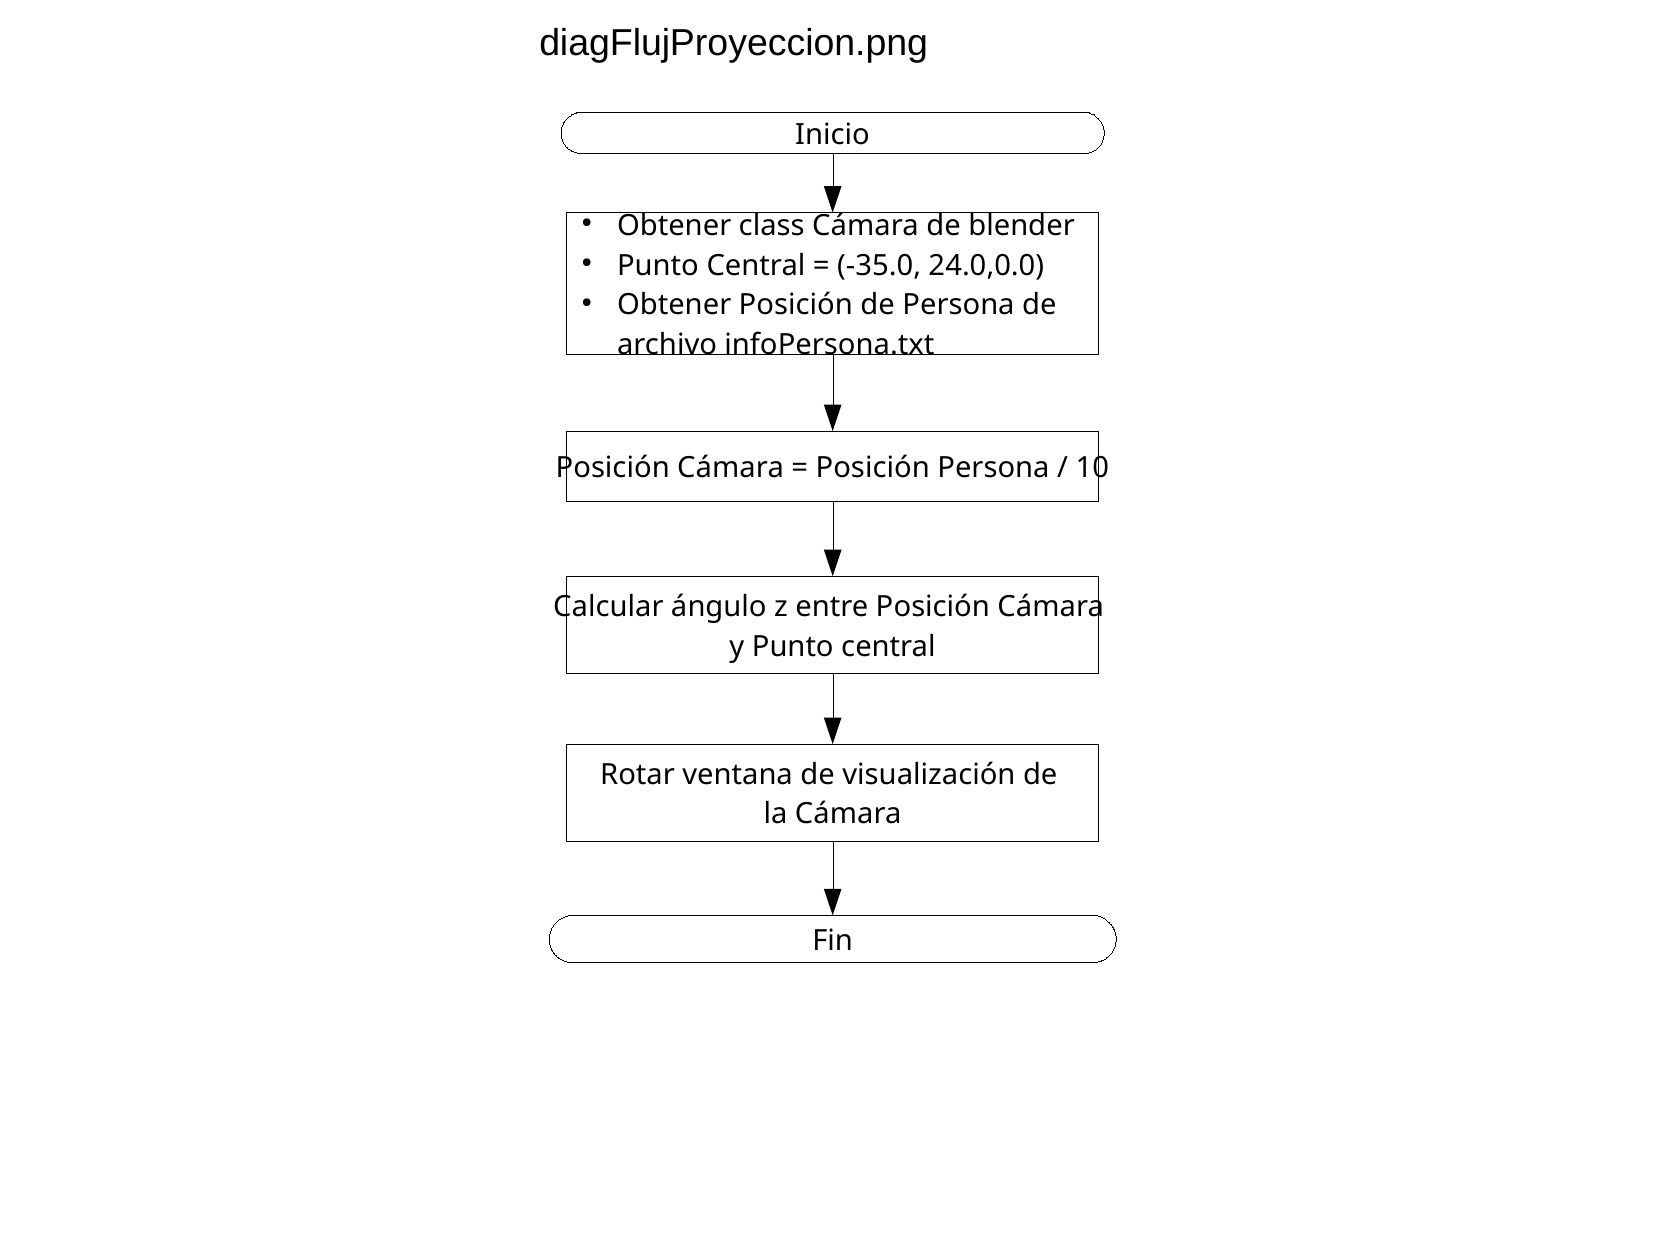

diagFlujProyeccion.png
Inicio
Obtener class Cámara de blender
Punto Central = (-35.0, 24.0,0.0)
Obtener Posición de Persona de
archivo infoPersona.txt
Posición Cámara = Posición Persona / 10
Calcular ángulo z entre Posición Cámara
y Punto central
Rotar ventana de visualización de
la Cámara
Fin